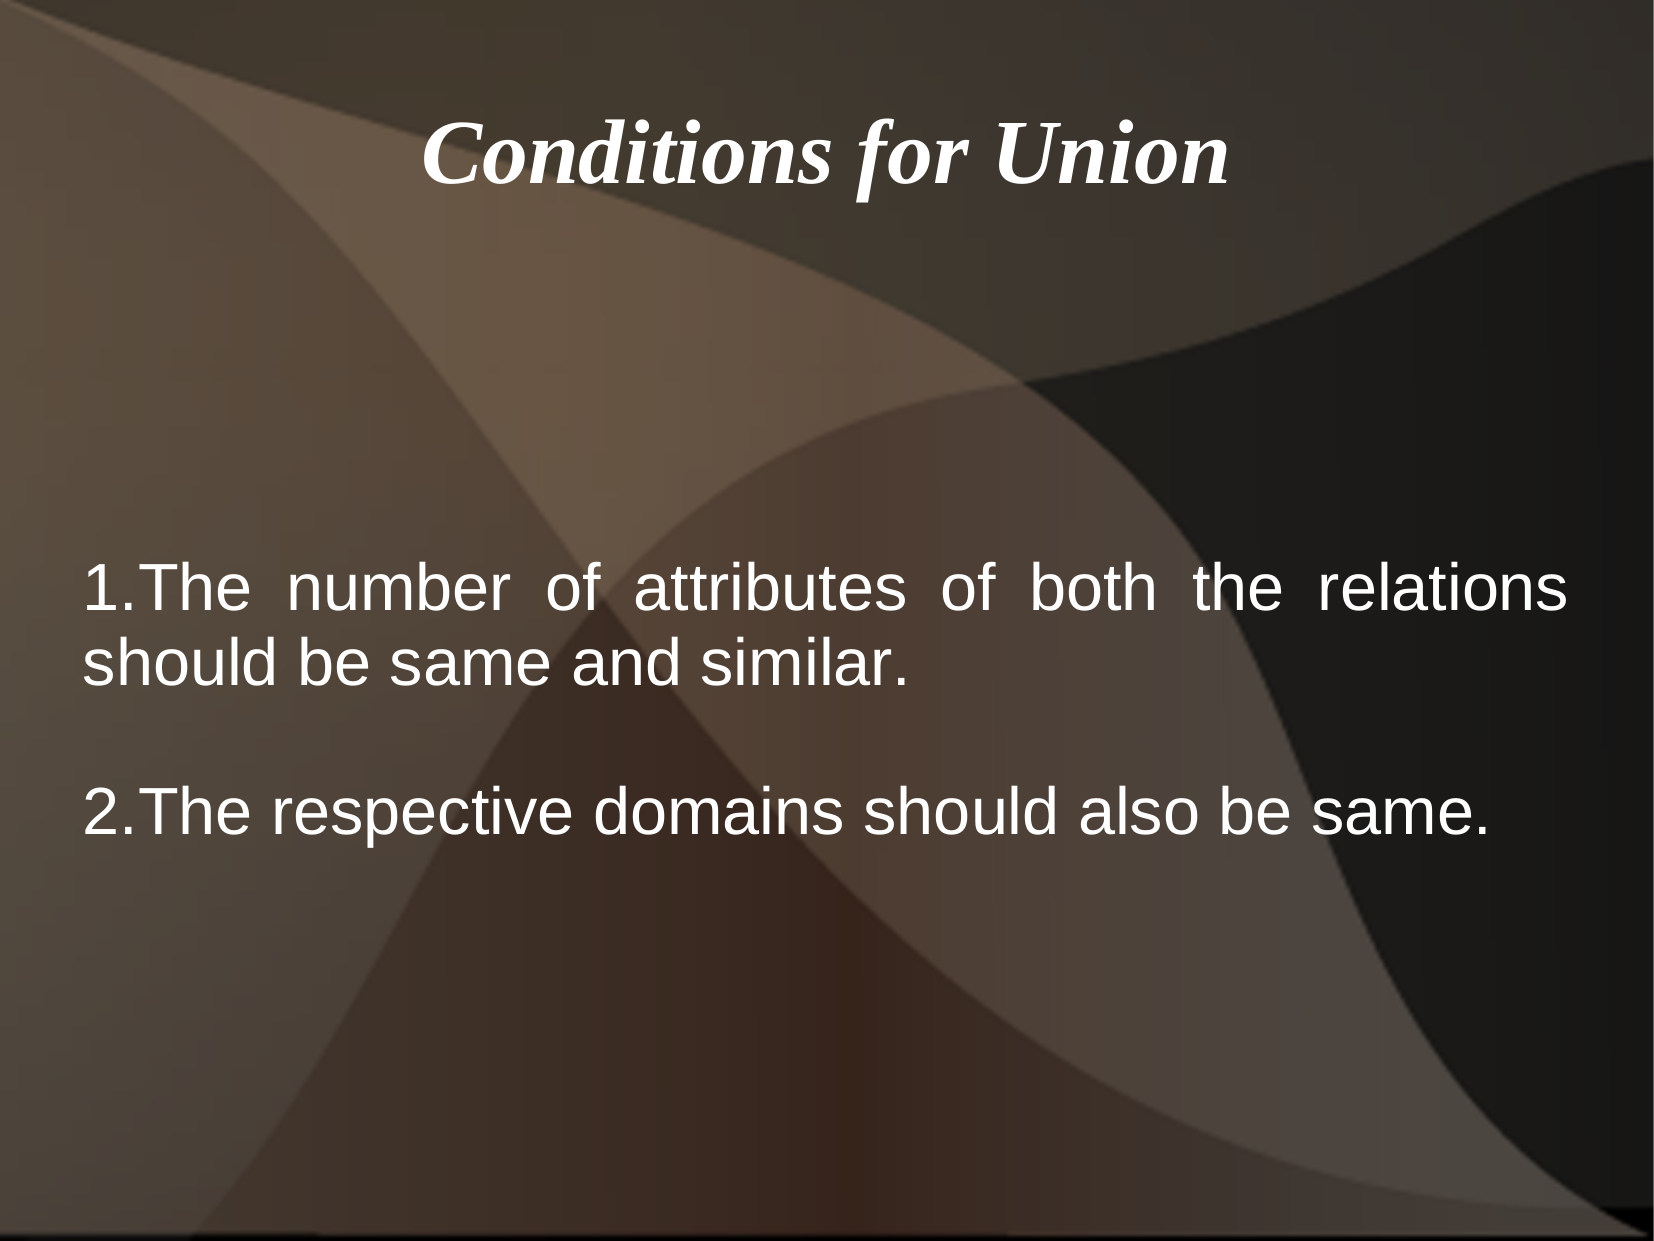

# Conditions for Union
The number of attributes of both the relations should be same and similar.
The respective domains should also be same.